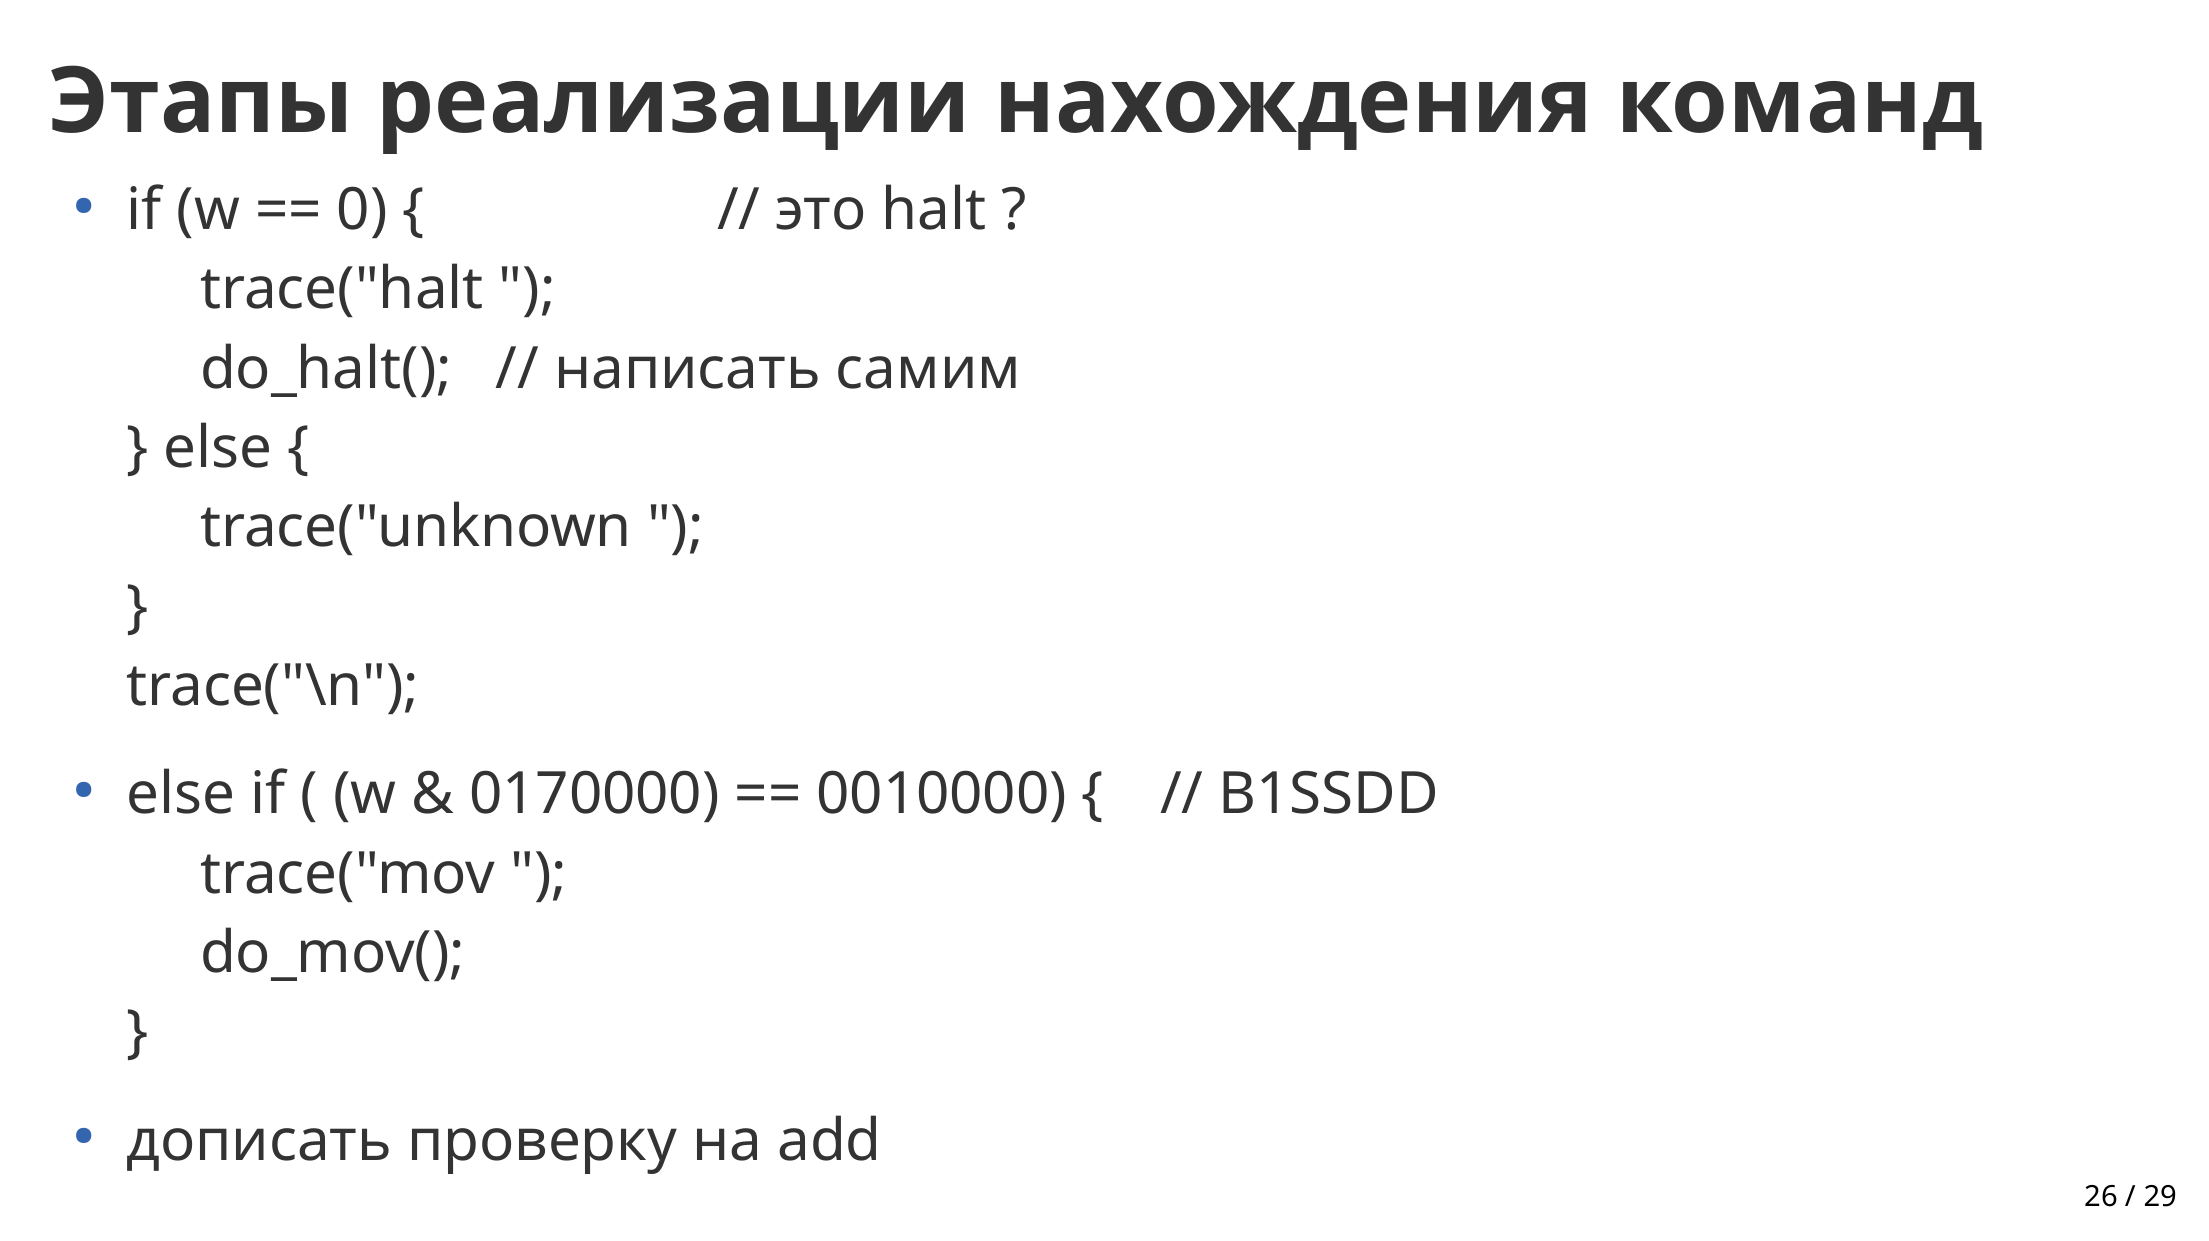

# Этапы реализации нахождения команд
if (w == 0) {				// это halt ?
	trace("halt ");
	do_halt();	// написать самим
} else {
	trace("unknown ");
}
trace("\n");
else if ( (w & 0170000) == 0010000) {	// B1SSDD
	trace("mov ");
	do_mov();
}
дописать проверку на add
26